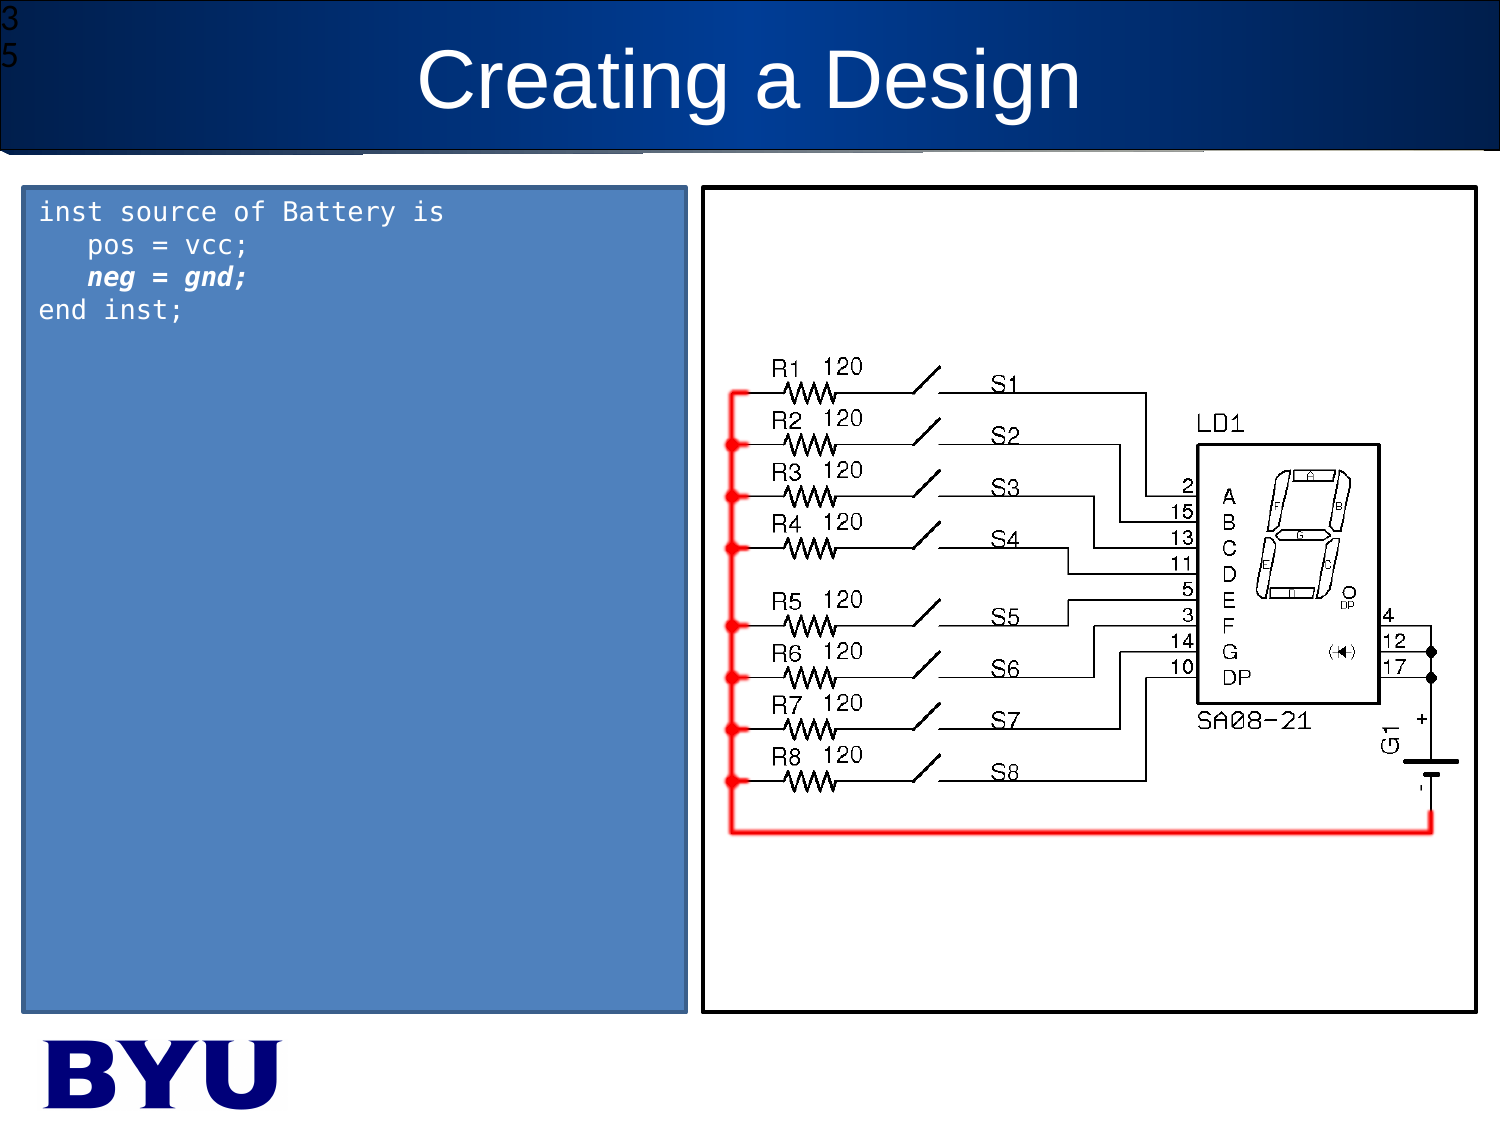

# Creating a Design
inst source of Battery is
 pos = vcc;
 neg = gnd;
end inst;